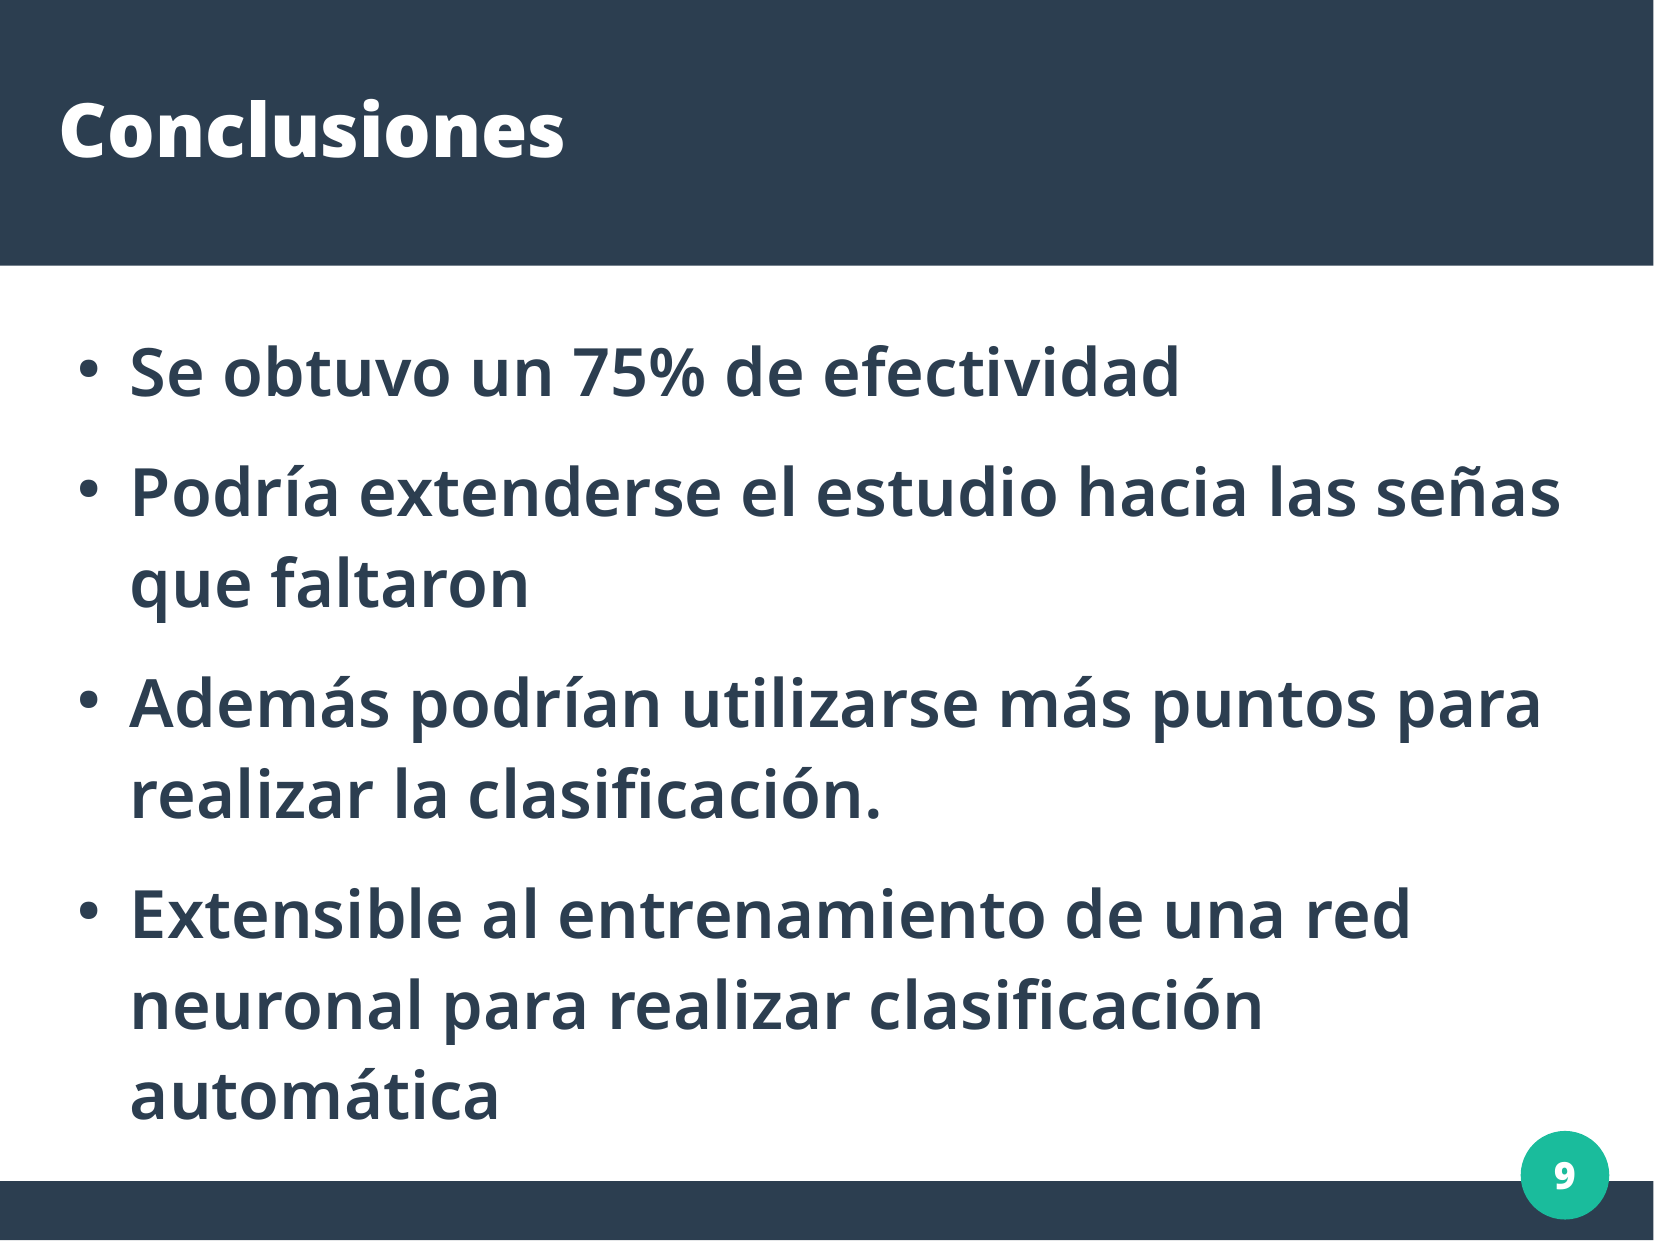

# Conclusiones
Se obtuvo un 75% de efectividad
Podría extenderse el estudio hacia las señas que faltaron
Además podrían utilizarse más puntos para realizar la clasificación.
Extensible al entrenamiento de una red neuronal para realizar clasificación automática
9